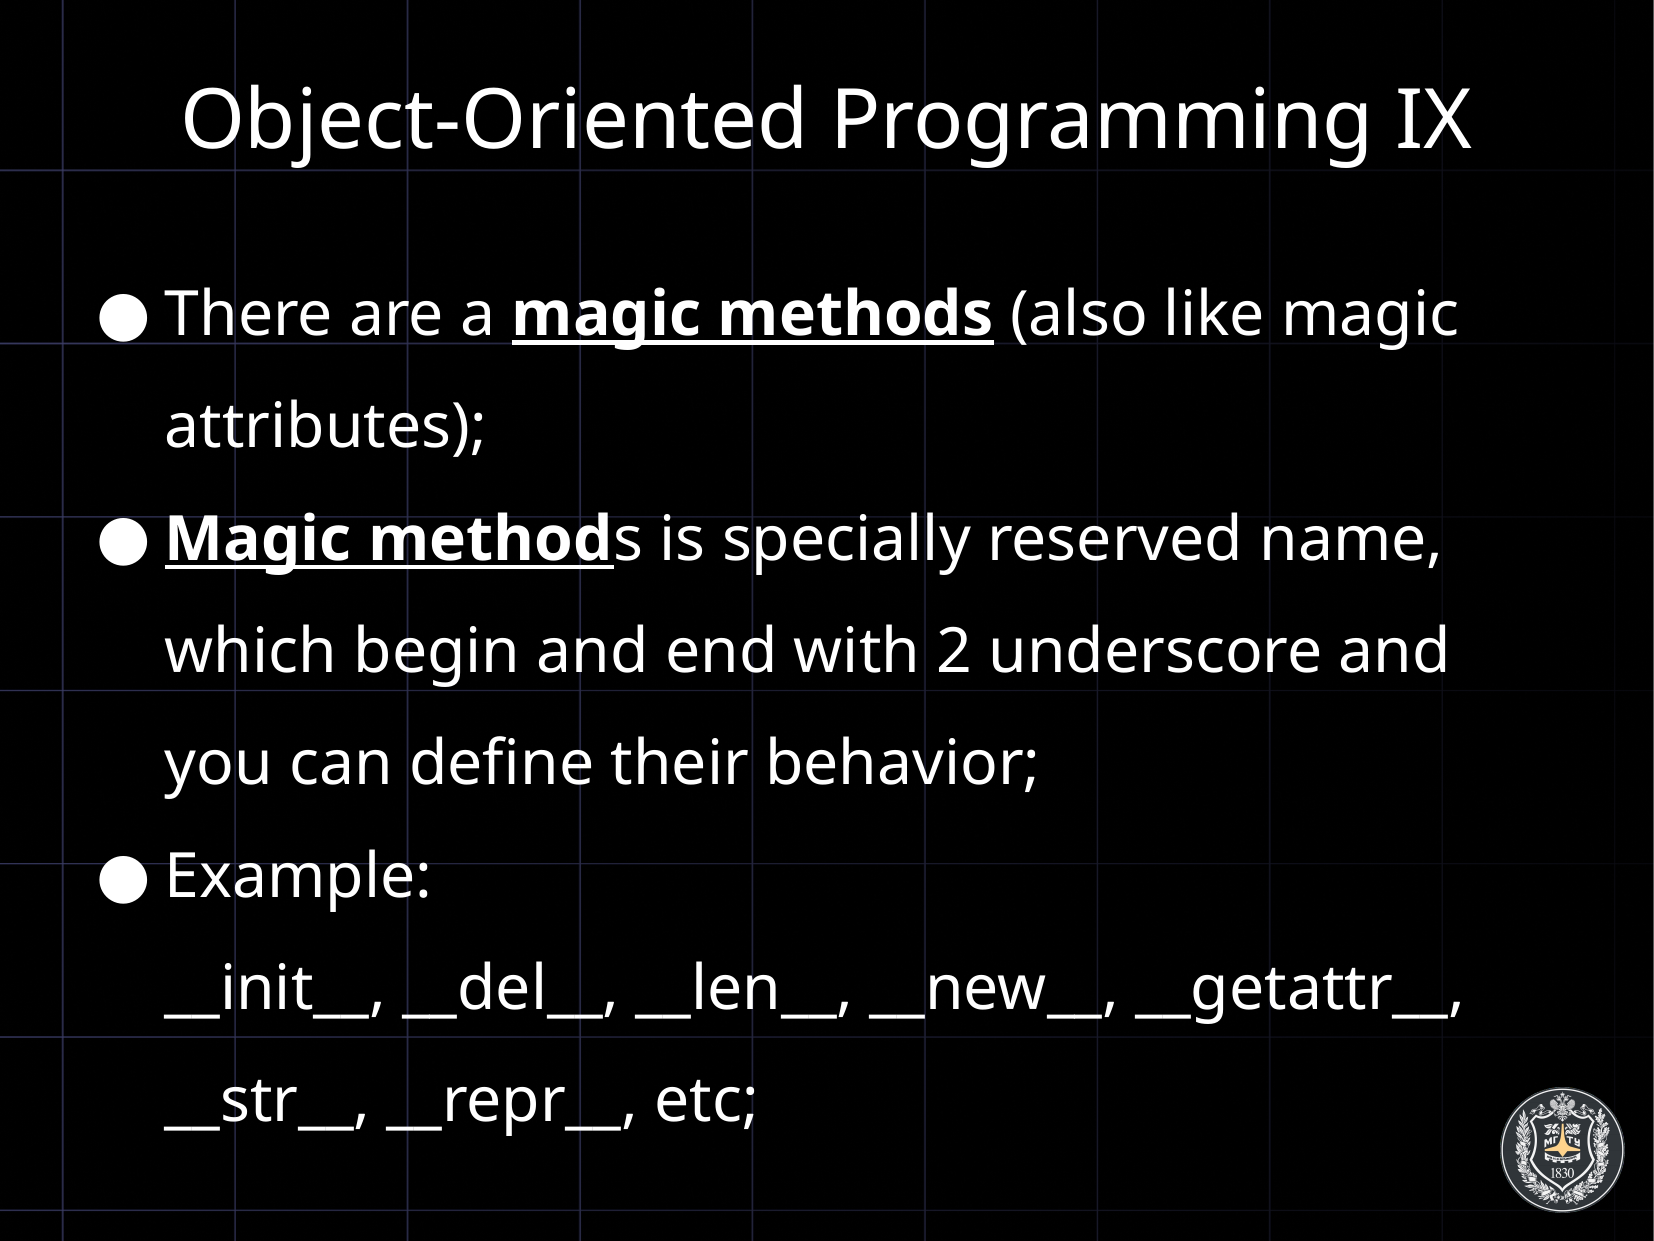

Object-Oriented Programming IX
There are a magic methods (also like magic attributes);
Magic methods is specially reserved name, which begin and end with 2 underscore and you can define their behavior;
Example:
__init__, __del__, __len__, __new__, __getattr__, __str__, __repr__, etc;